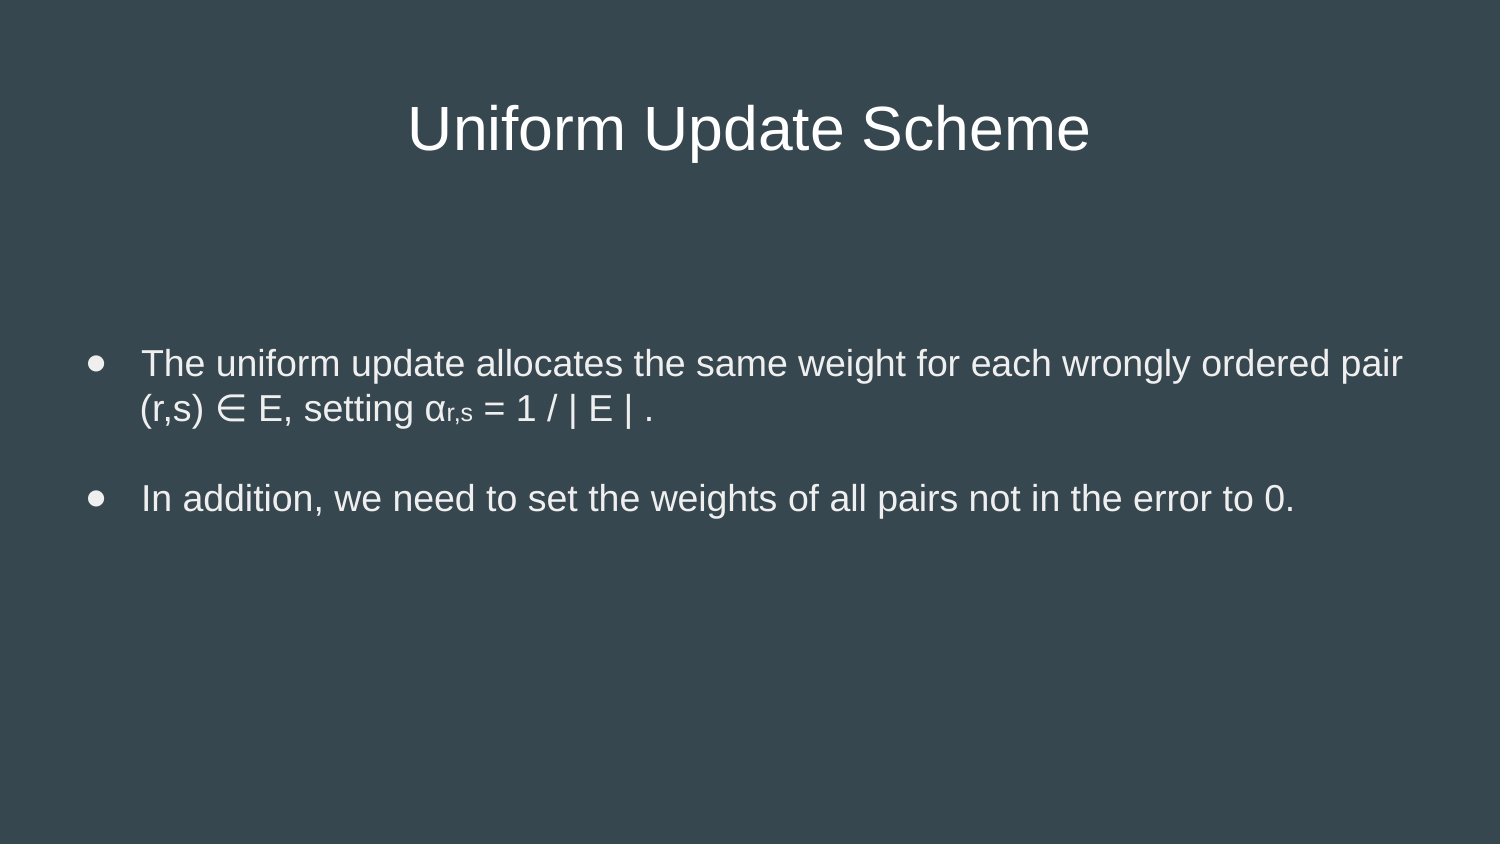

# Uniform Update Scheme
The uniform update allocates the same weight for each wrongly ordered pair
 (r,s) ∈ E, setting αr,s = 1 / | E | .
In addition, we need to set the weights of all pairs not in the error to 0.